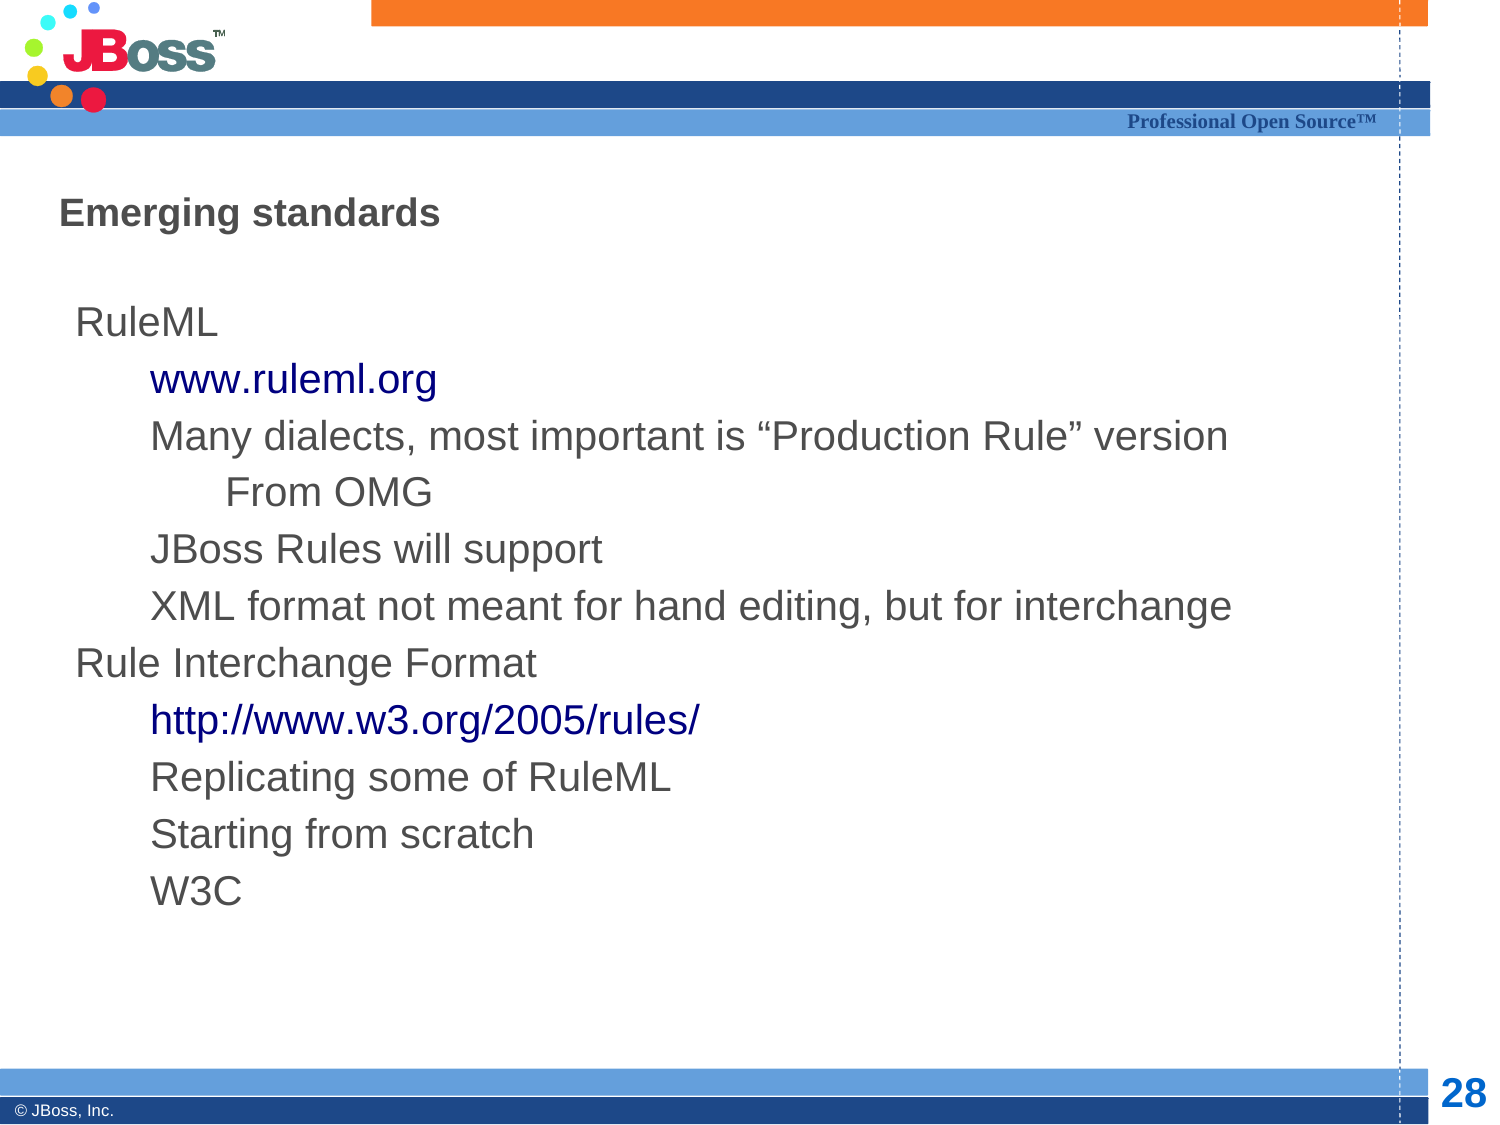

# Emerging standards
RuleML
www.ruleml.org
Many dialects, most important is “Production Rule” version
From OMG
JBoss Rules will support
XML format not meant for hand editing, but for interchange
Rule Interchange Format
http://www.w3.org/2005/rules/
Replicating some of RuleML
Starting from scratch
W3C